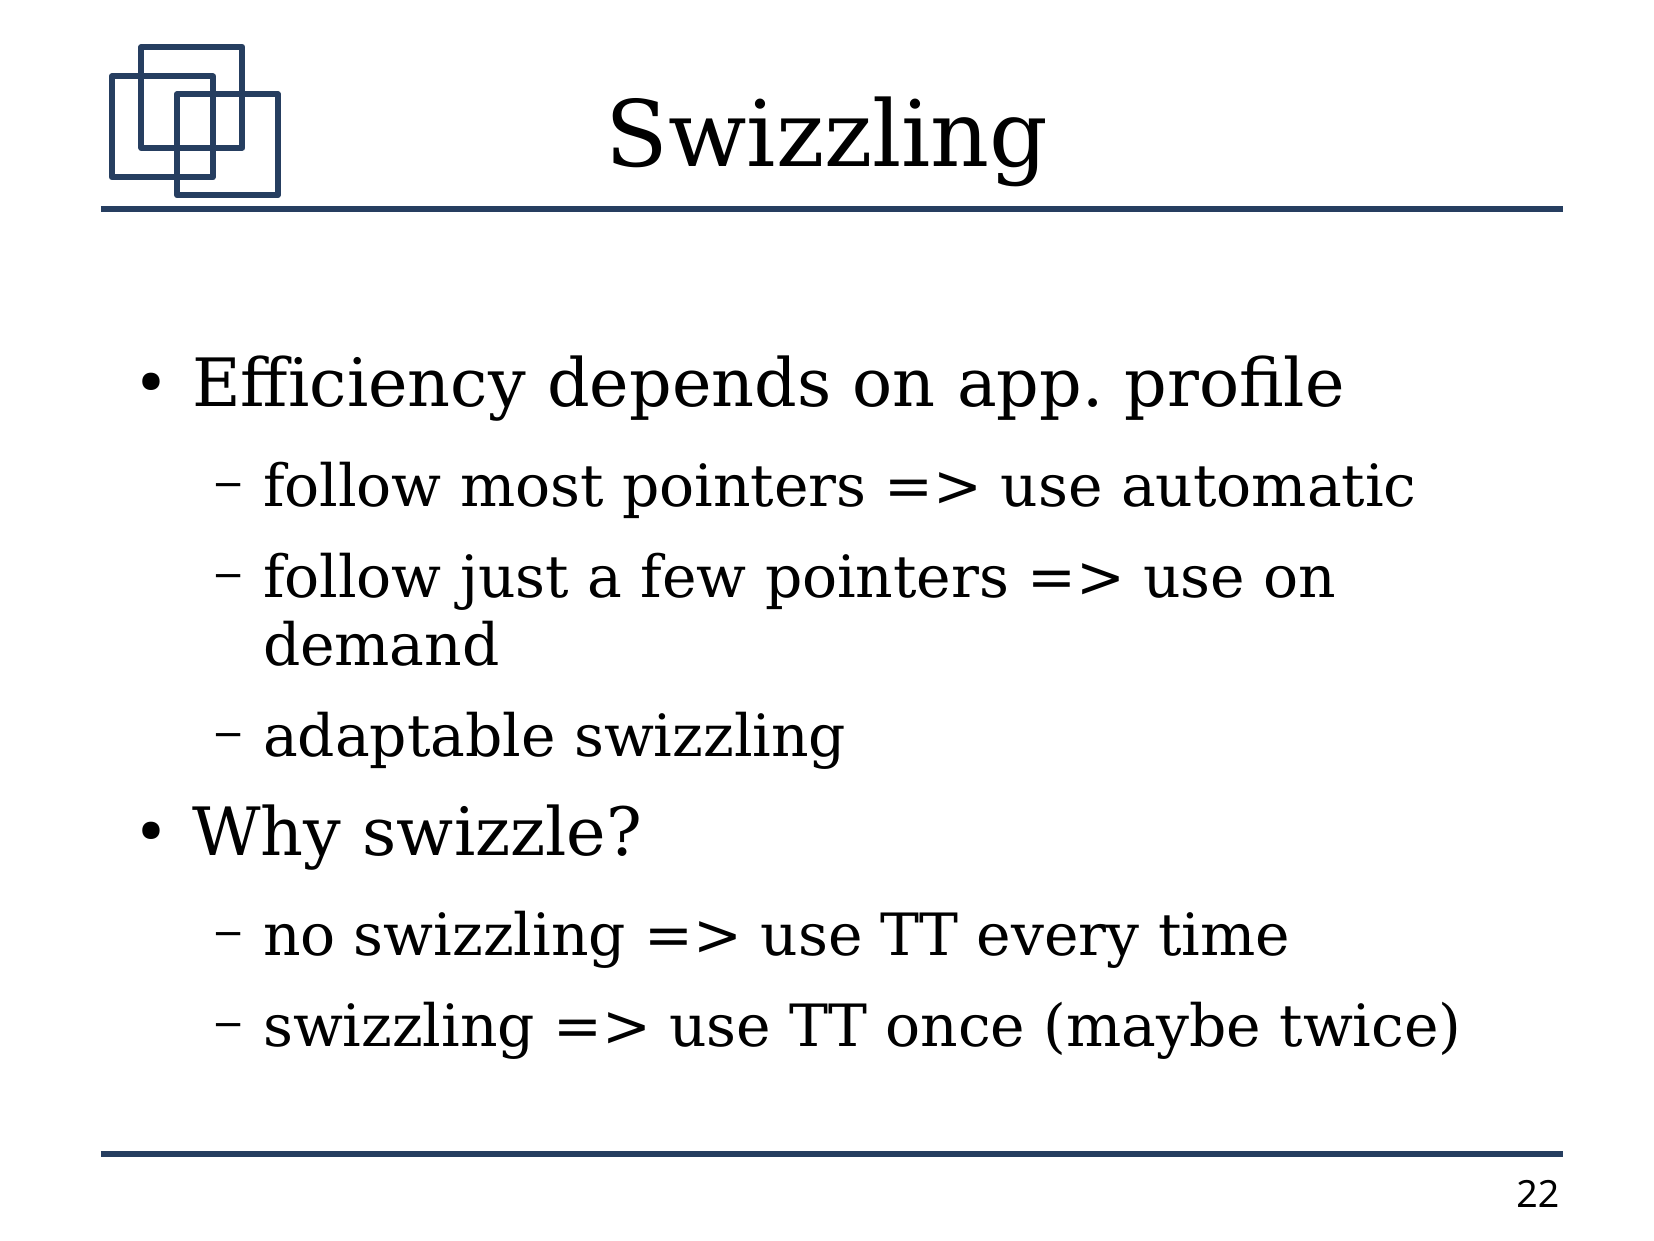

# Swizzling
Efficiency depends on app. profile
follow most pointers => use automatic
follow just a few pointers => use on demand
adaptable swizzling
Why swizzle?
no swizzling => use TT every time
swizzling => use TT once (maybe twice)